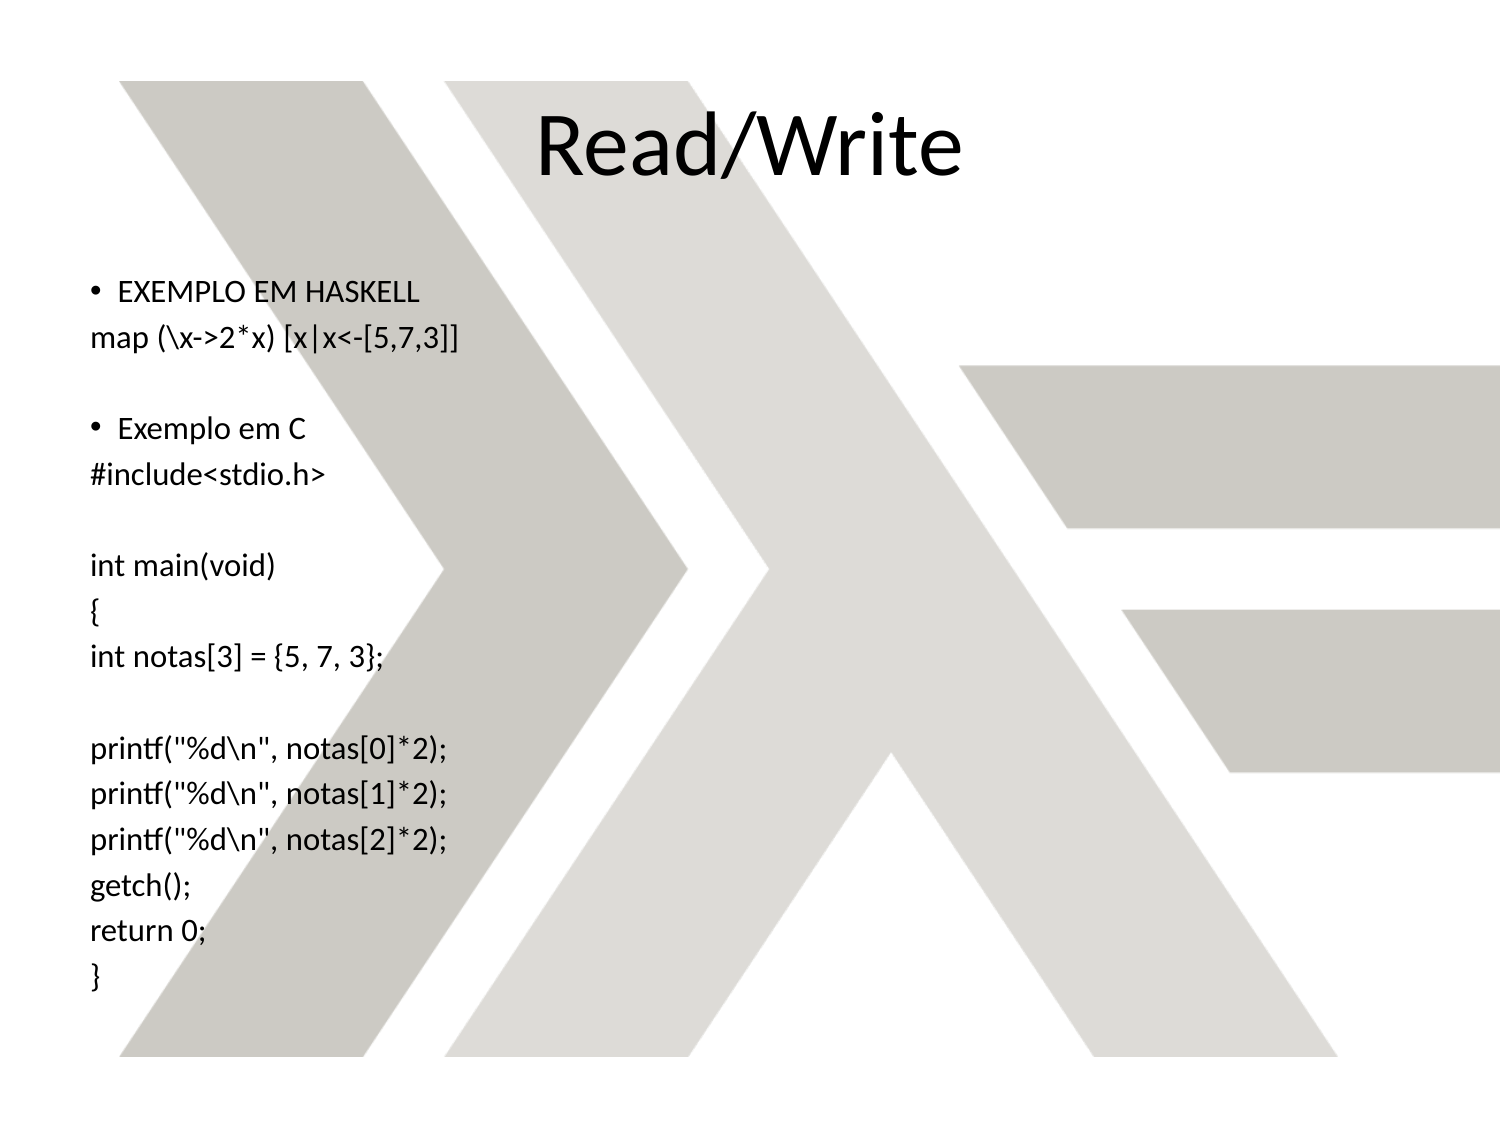

# Read/Write
EXEMPLO EM HASKELL
map (\x->2*x) [x|x<-[5,7,3]]
Exemplo em C
#include<stdio.h>
int main(void)
{
int notas[3] = {5, 7, 3};
printf("%d\n", notas[0]*2);
printf("%d\n", notas[1]*2);
printf("%d\n", notas[2]*2);
getch();
return 0;
}